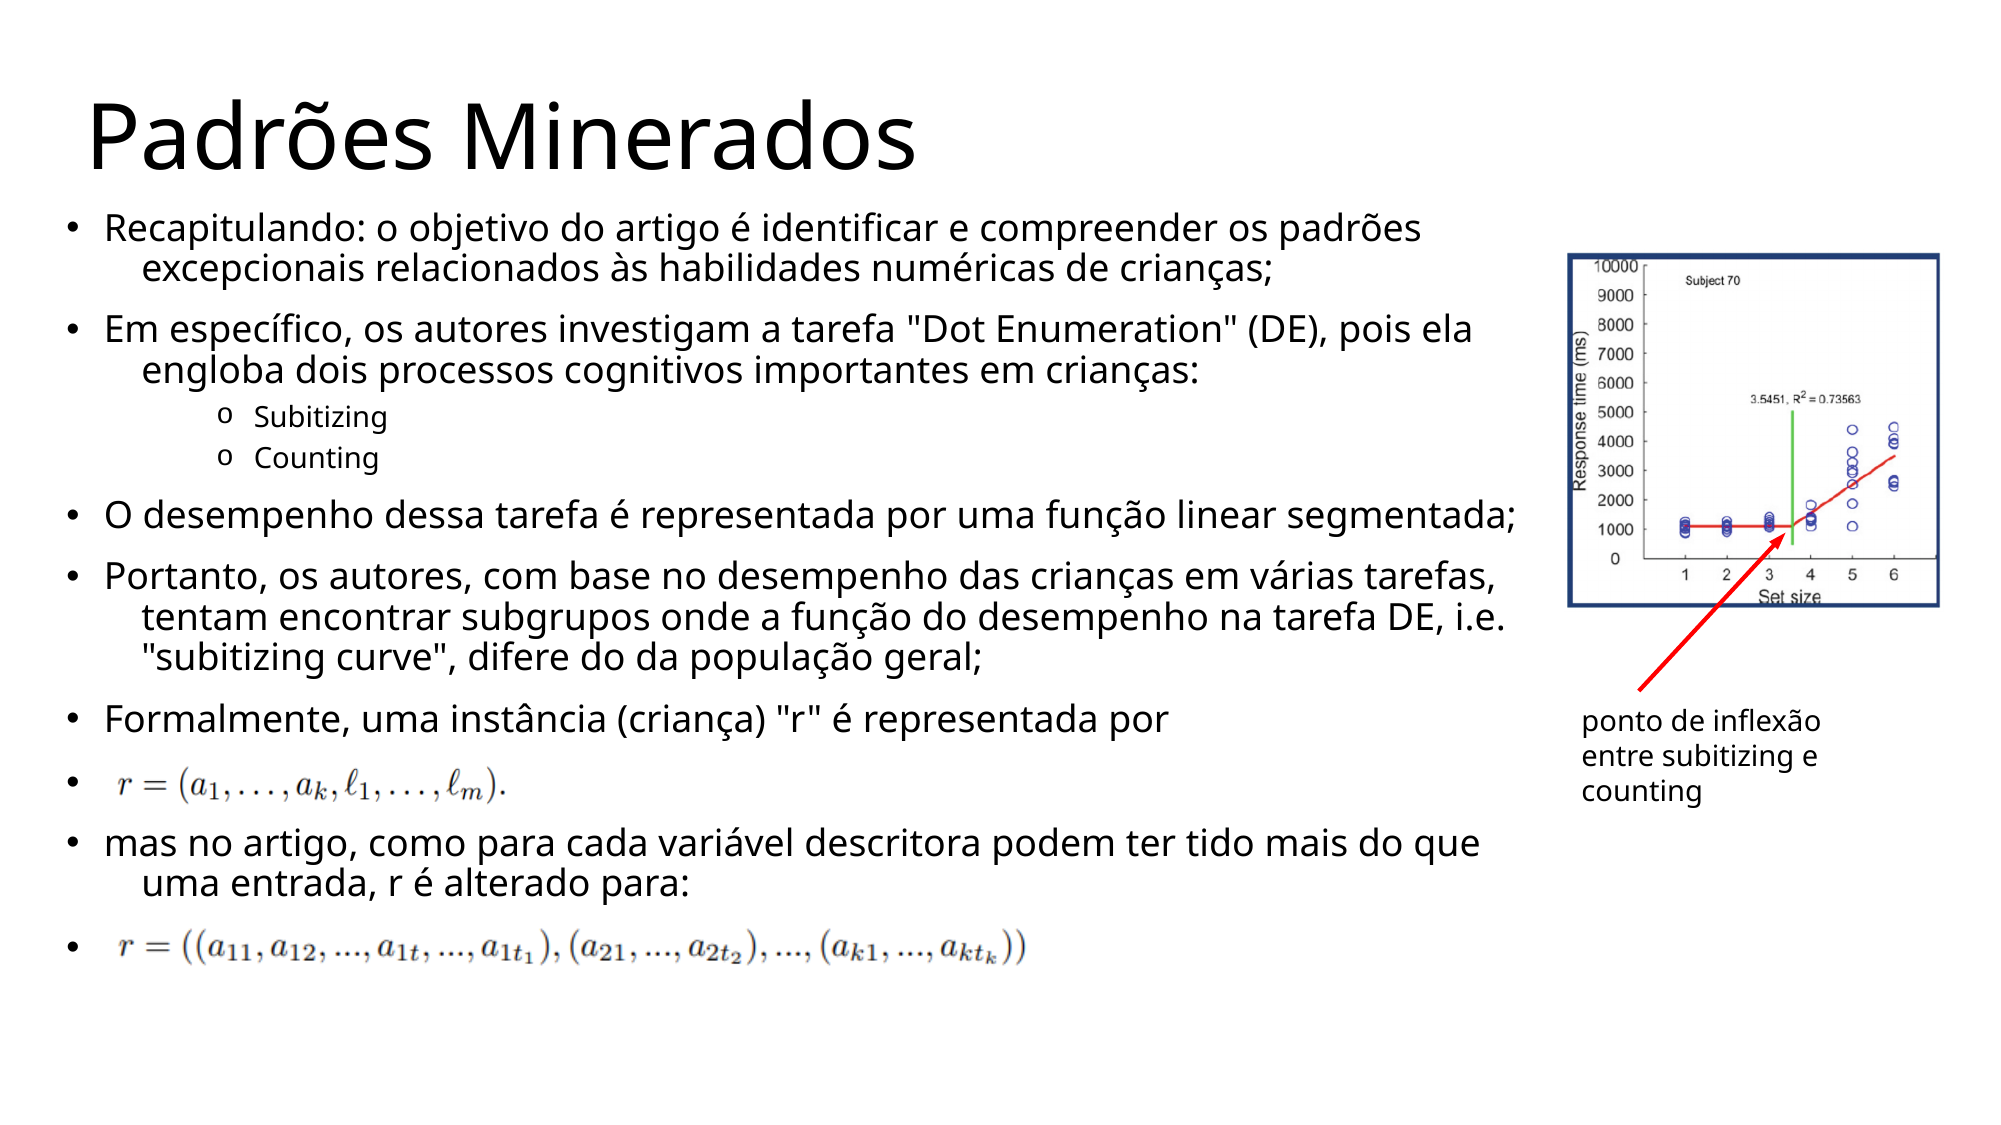

# Padrões Minerados
Recapitulando: o objetivo do artigo é identificar e compreender os padrões excepcionais relacionados às habilidades numéricas de crianças;
Em específico, os autores investigam a tarefa "Dot Enumeration" (DE), pois ela engloba dois processos cognitivos importantes em crianças:
Subitizing
Counting
O desempenho dessa tarefa é representada por uma função linear segmentada;
Portanto, os autores, com base no desempenho das crianças em várias tarefas, tentam encontrar subgrupos onde a função do desempenho na tarefa DE, i.e. "subitizing curve", difere do da população geral;
Formalmente, uma instância (criança) "r" é representada por
mas no artigo, como para cada variável descritora podem ter tido mais do que uma entrada, r é alterado para:
ponto de inflexão entre subitizing e counting